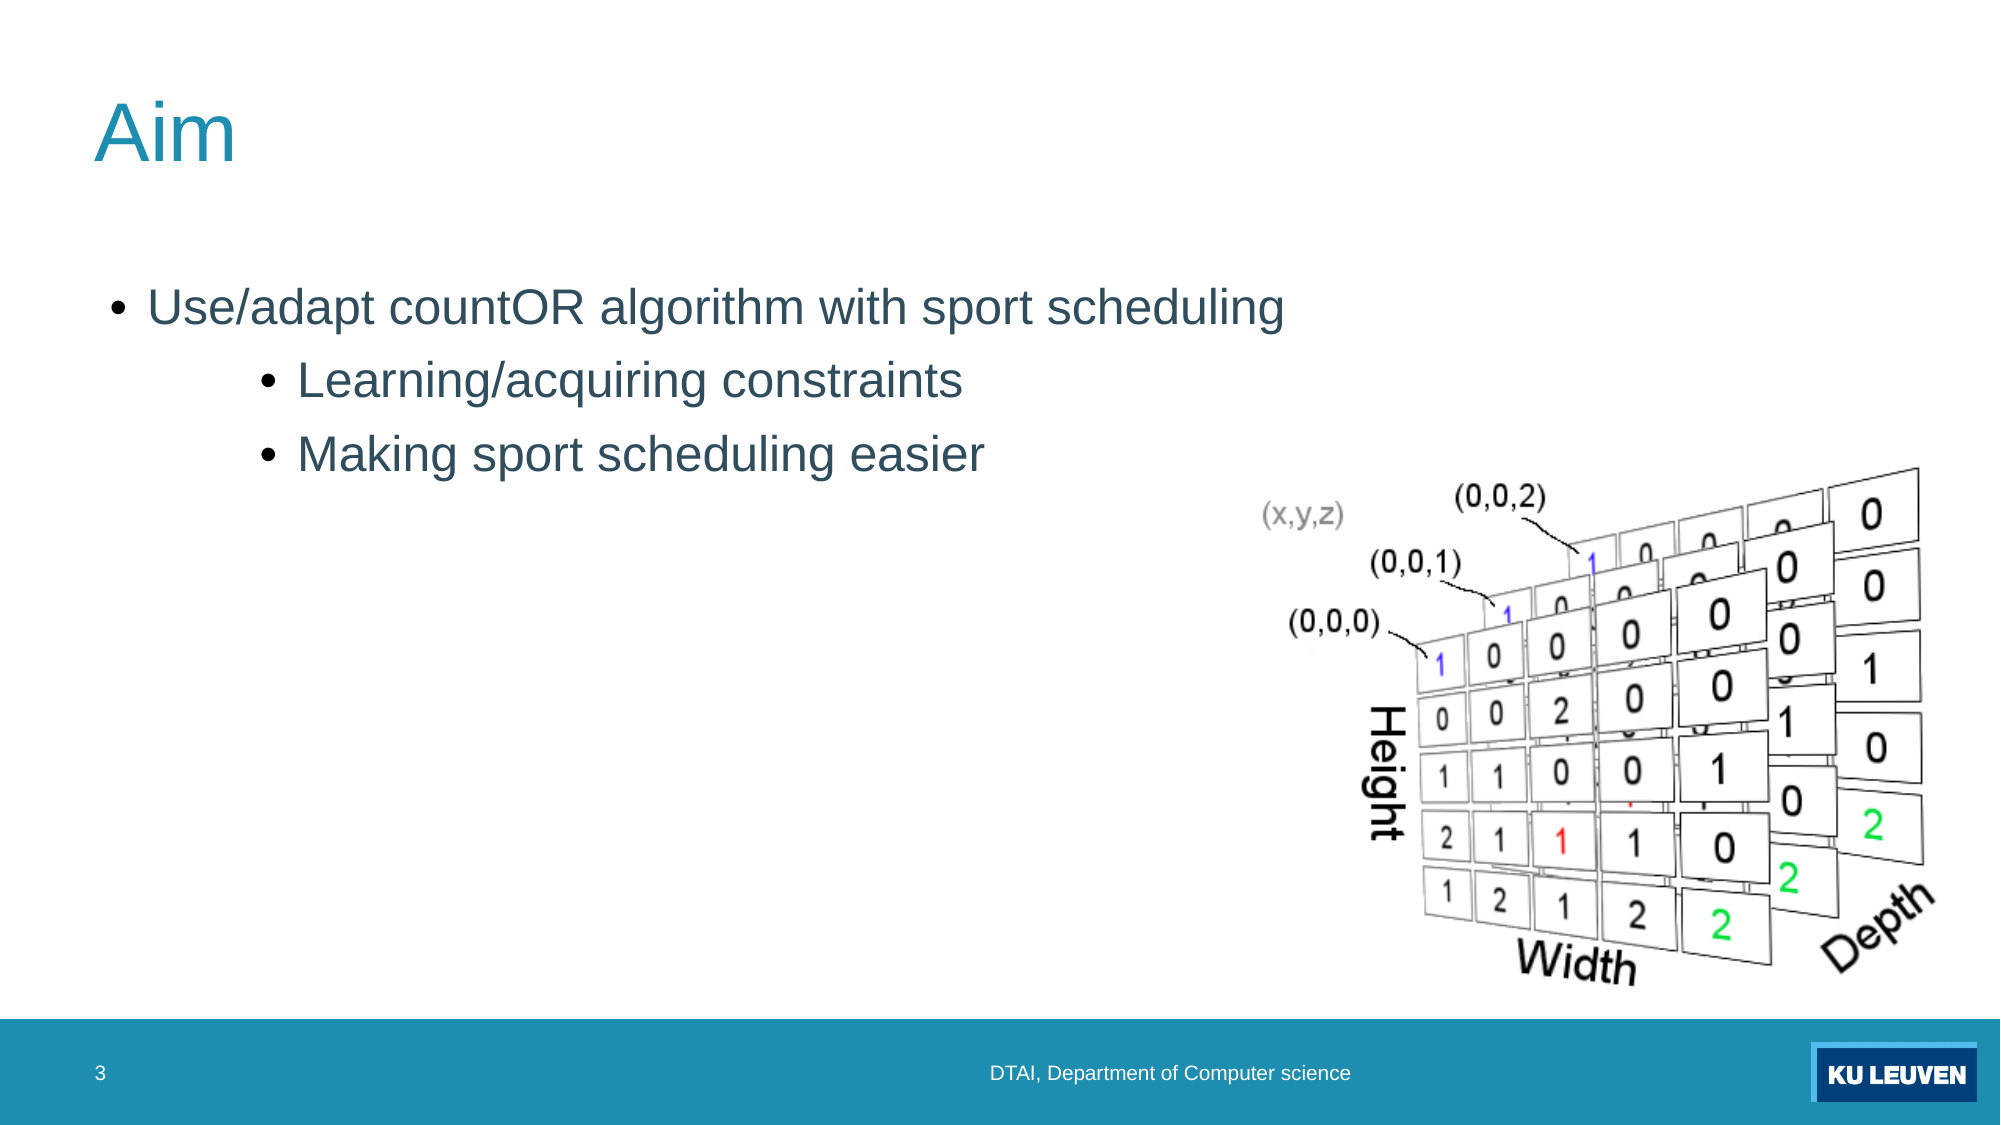

Aim
# Use/adapt countOR algorithm with sport scheduling
Learning/acquiring constraints
Making sport scheduling easier
DTAI, Department of Computer science